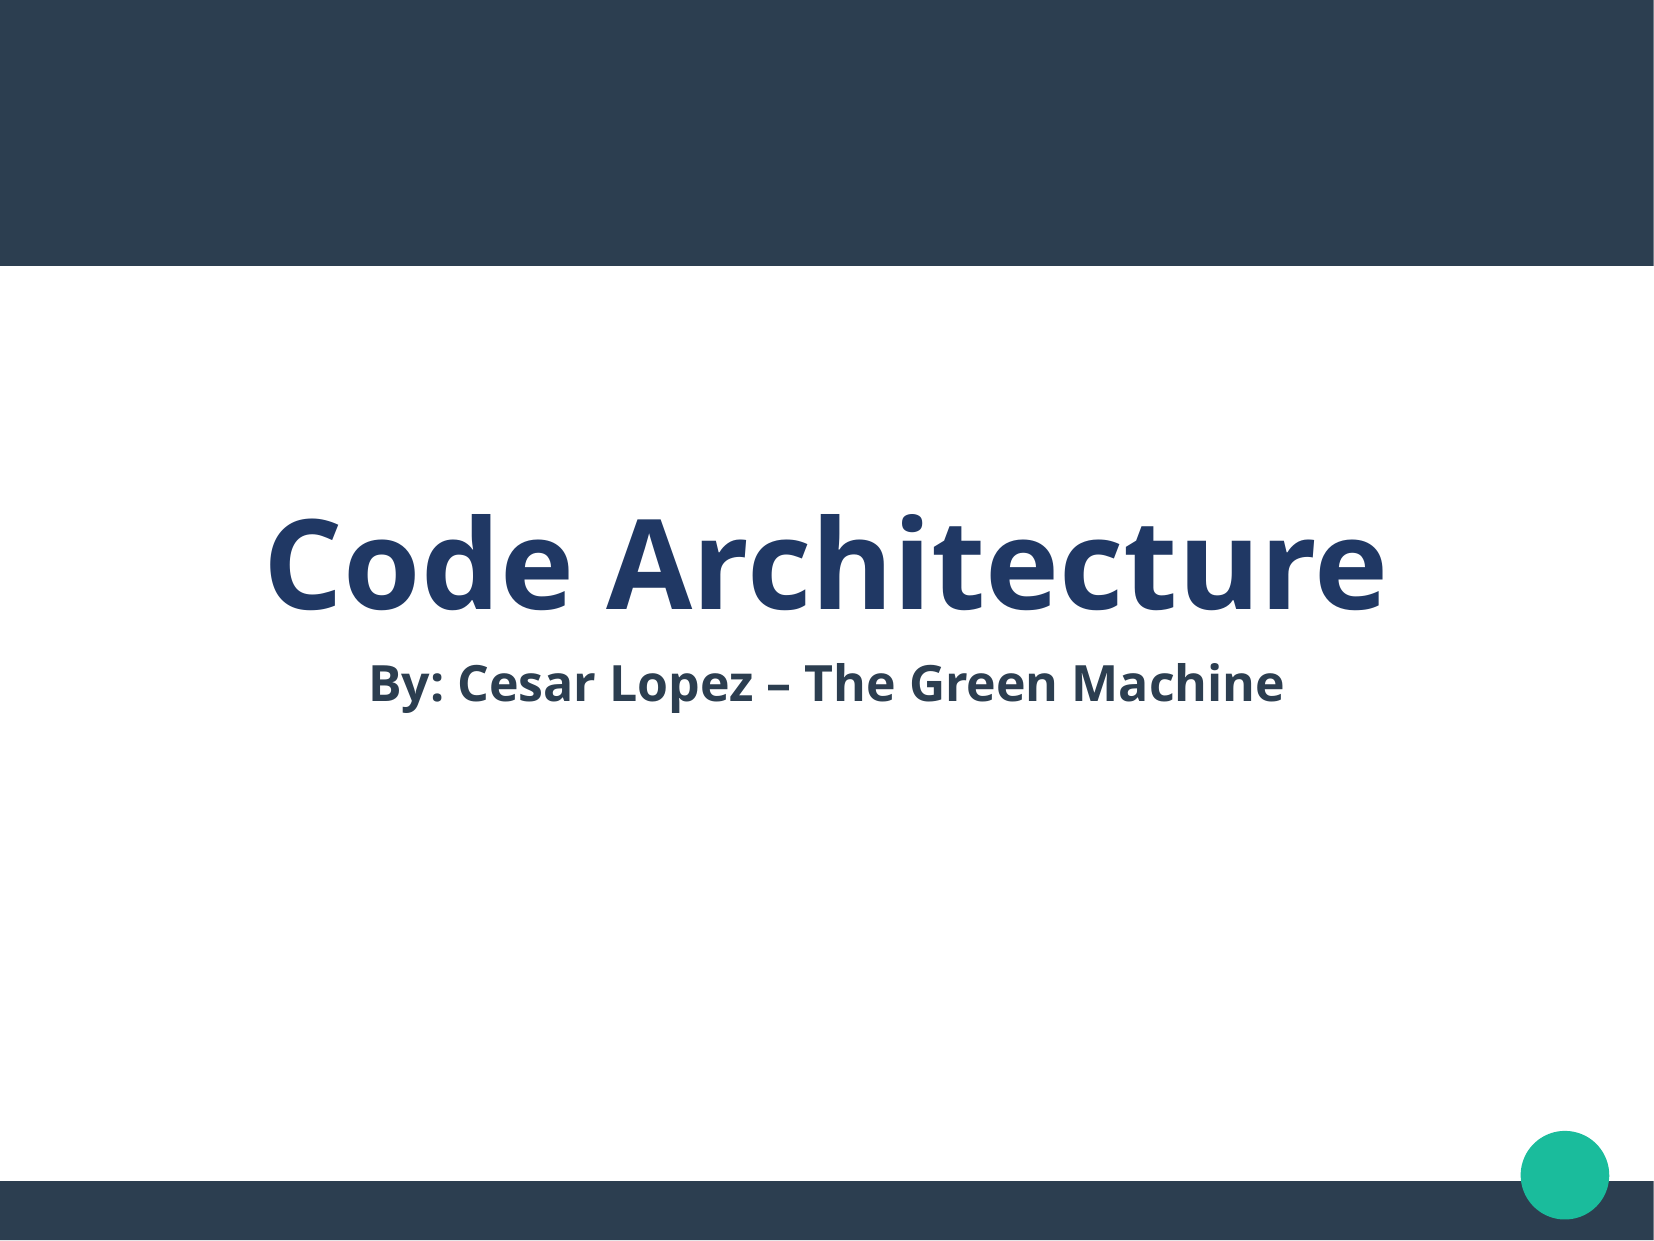

# Code Architecture
By: Cesar Lopez – The Green Machine